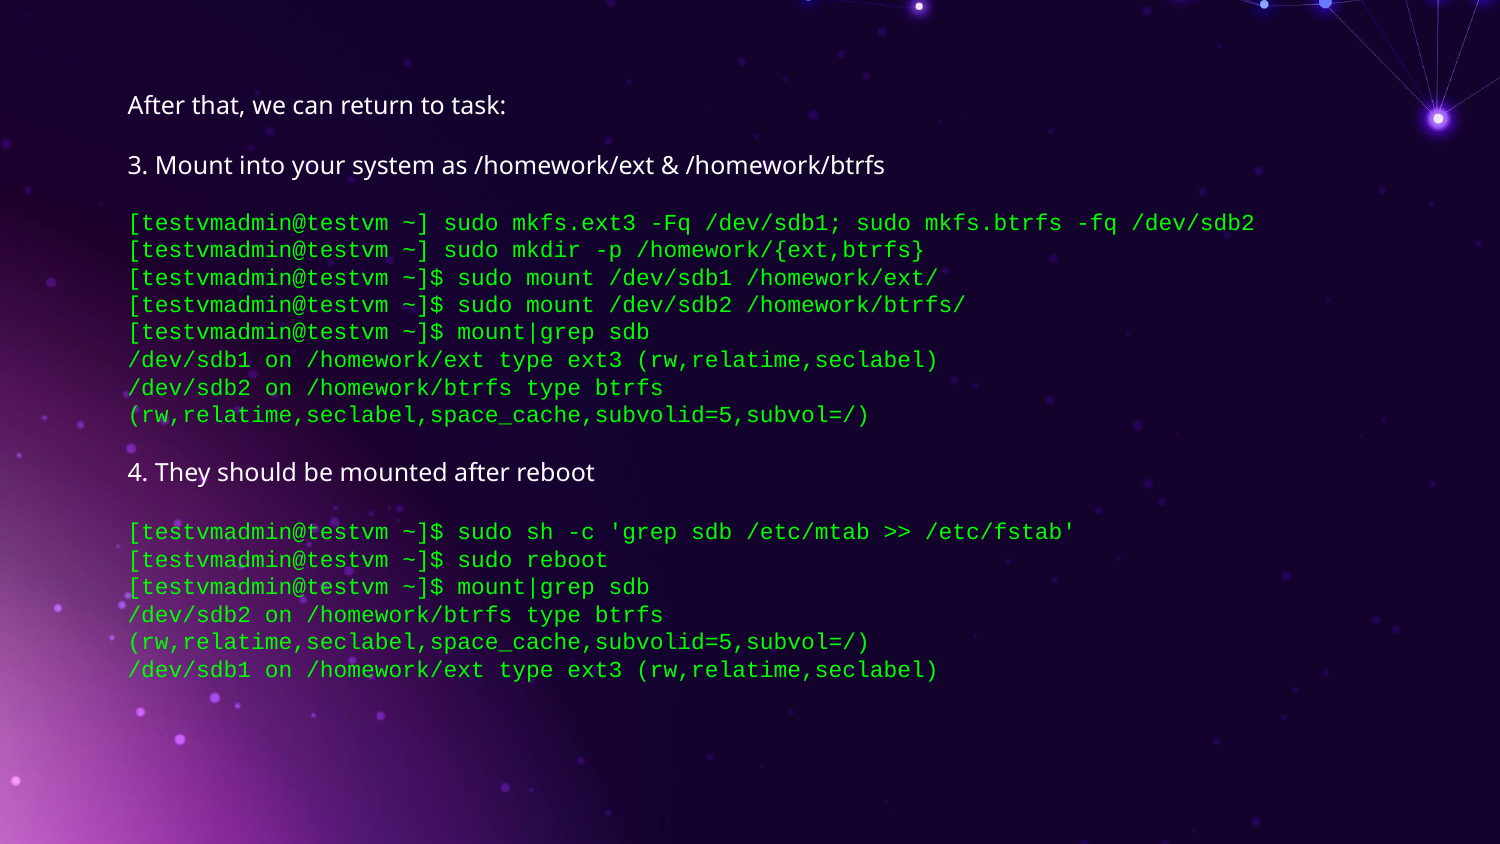

# After that, we can return to task:
3. Mount into your system as /homework/ext & /homework/btrfs
[testvmadmin@testvm ~] sudo mkfs.ext3 -Fq /dev/sdb1; sudo mkfs.btrfs -fq /dev/sdb2
[testvmadmin@testvm ~] sudo mkdir -p /homework/{ext,btrfs}
[testvmadmin@testvm ~]$ sudo mount /dev/sdb1 /homework/ext/
[testvmadmin@testvm ~]$ sudo mount /dev/sdb2 /homework/btrfs/
[testvmadmin@testvm ~]$ mount|grep sdb
/dev/sdb1 on /homework/ext type ext3 (rw,relatime,seclabel)
/dev/sdb2 on /homework/btrfs type btrfs (rw,relatime,seclabel,space_cache,subvolid=5,subvol=/)
4. They should be mounted after reboot
[testvmadmin@testvm ~]$ sudo sh -c 'grep sdb /etc/mtab >> /etc/fstab'
[testvmadmin@testvm ~]$ sudo reboot
[testvmadmin@testvm ~]$ mount|grep sdb
/dev/sdb2 on /homework/btrfs type btrfs (rw,relatime,seclabel,space_cache,subvolid=5,subvol=/)
/dev/sdb1 on /homework/ext type ext3 (rw,relatime,seclabel)